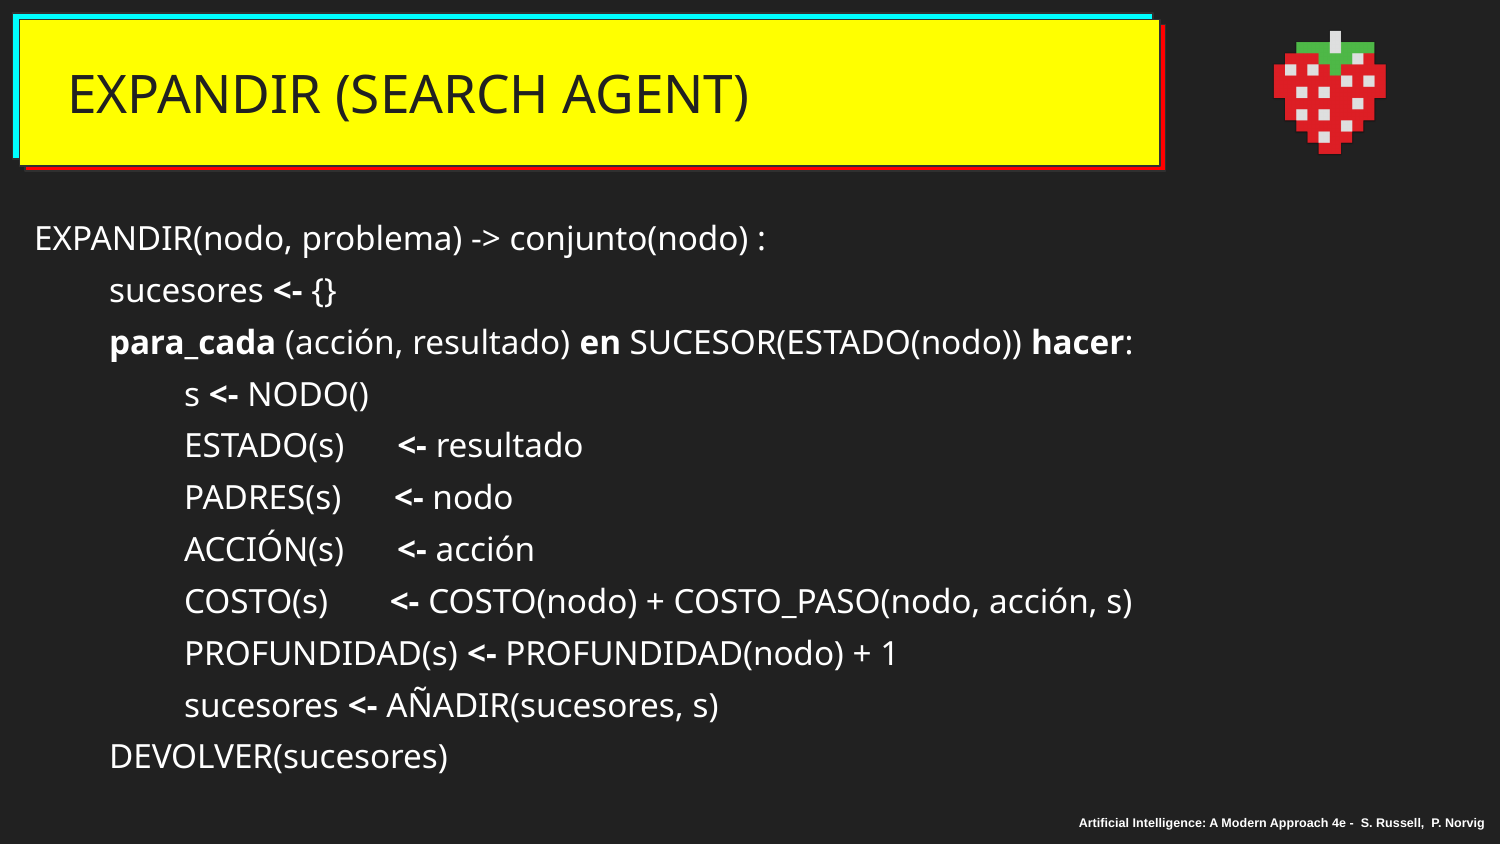

# EXPANDIR (SEARCH AGENT)
EXPANDIR(nodo, problema) -> conjunto(nodo) :
sucesores <- {}
para_cada (acción, resultado) en SUCESOR(ESTADO(nodo)) hacer:
s <- NODO()
ESTADO(s) <- resultado
PADRES(s) <- nodo
ACCIÓN(s) <- acción
COSTO(s) <- COSTO(nodo) + COSTO_PASO(nodo, acción, s)
PROFUNDIDAD(s) <- PROFUNDIDAD(nodo) + 1
sucesores <- AÑADIR(sucesores, s)
DEVOLVER(sucesores)
Artificial Intelligence: A Modern Approach 4e - S. Russell, P. Norvig